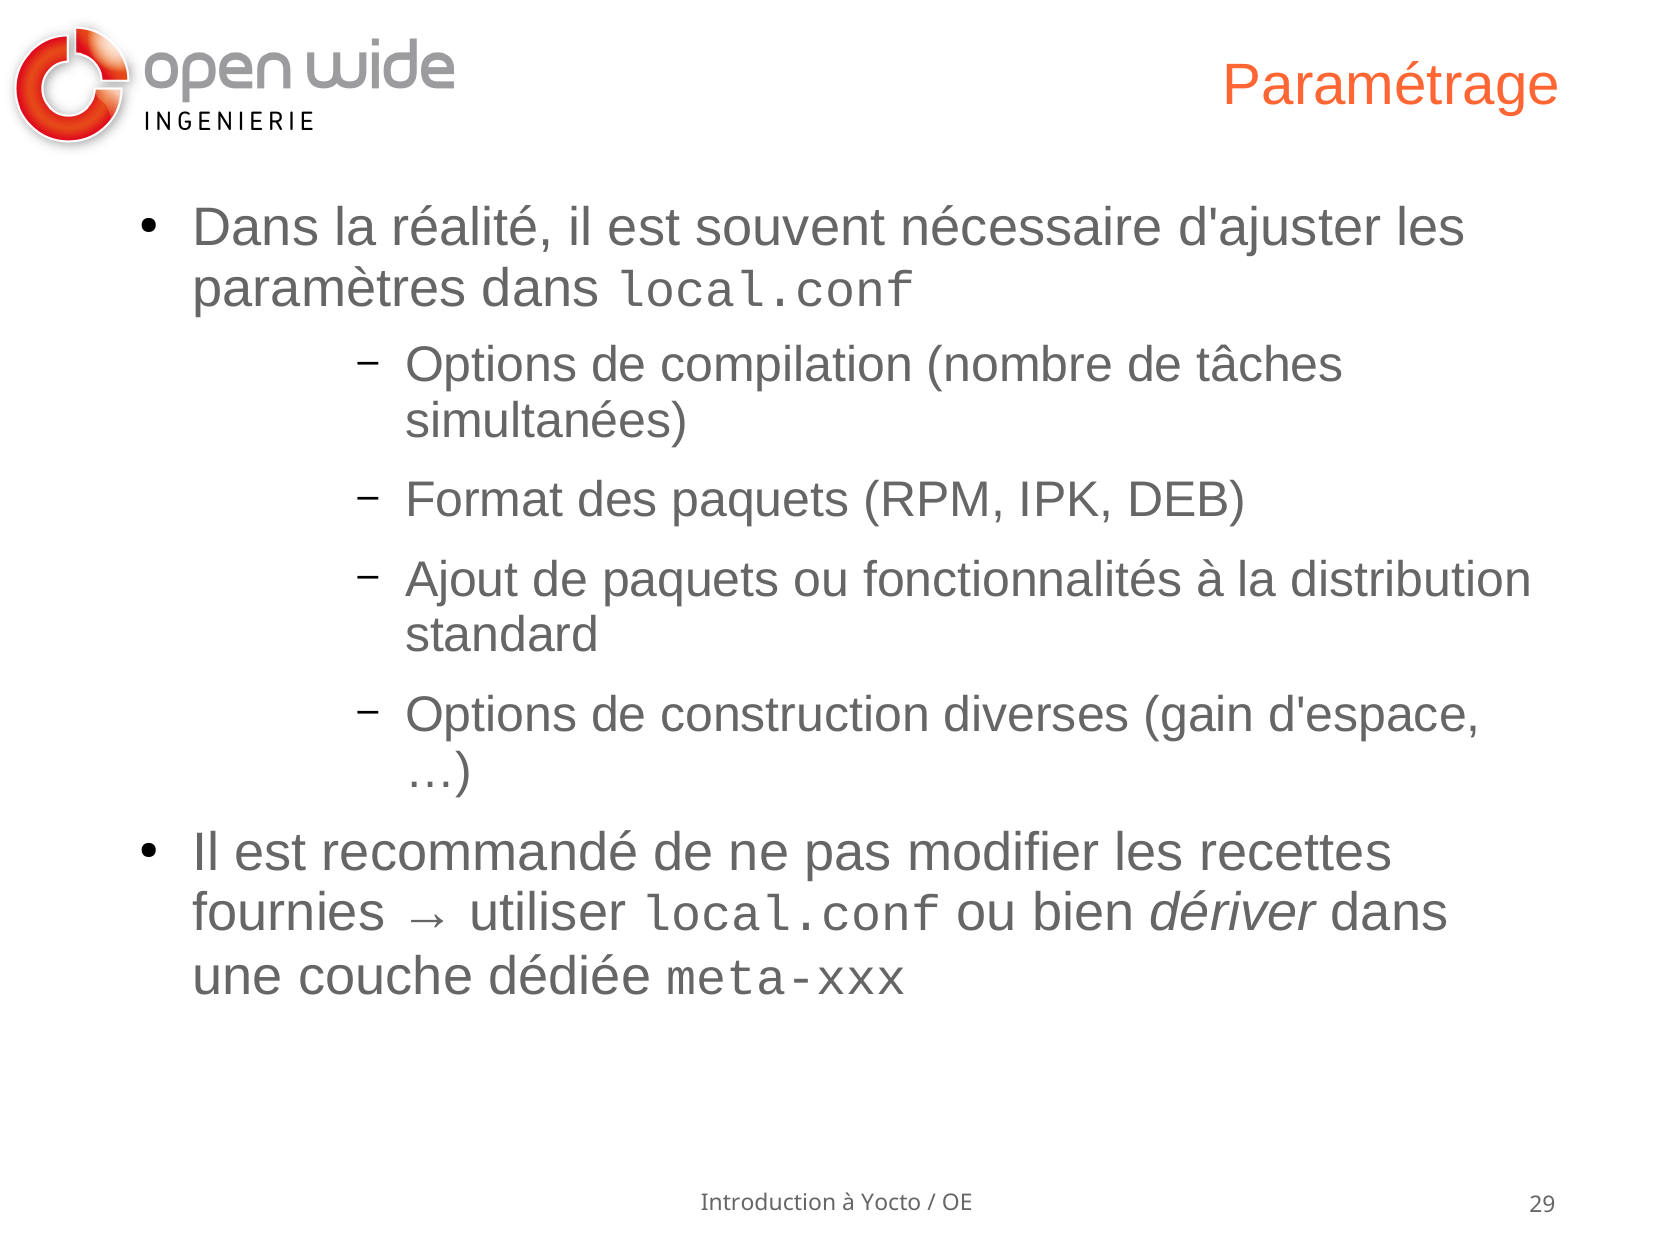

# Paramétrage
Dans la réalité, il est souvent nécessaire d'ajuster les paramètres dans local.conf
Options de compilation (nombre de tâches simultanées)
Format des paquets (RPM, IPK, DEB)
Ajout de paquets ou fonctionnalités à la distribution standard
Options de construction diverses (gain d'espace, …)
Il est recommandé de ne pas modifier les recettes fournies → utiliser local.conf ou bien dériver dans une couche dédiée meta-xxx